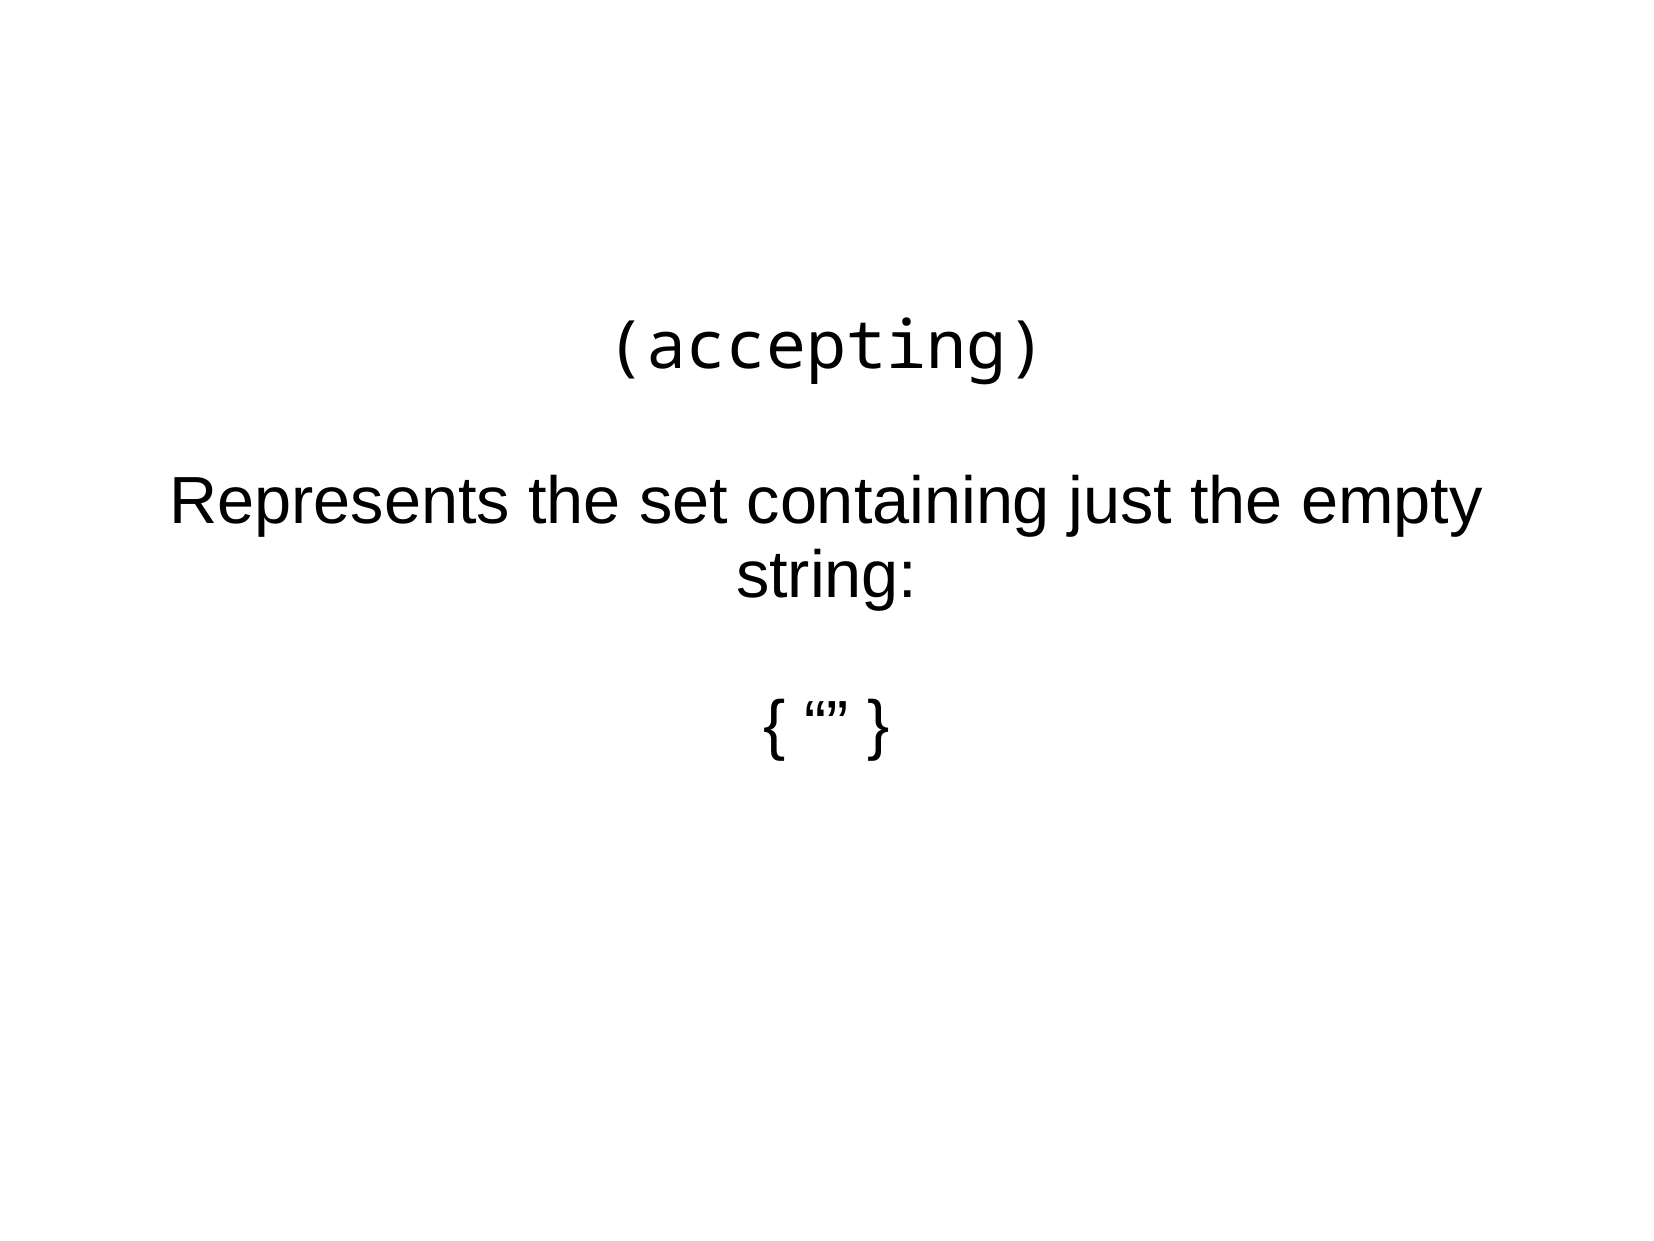

# (accepting)
Represents the set containing just the empty string:
{ “” }